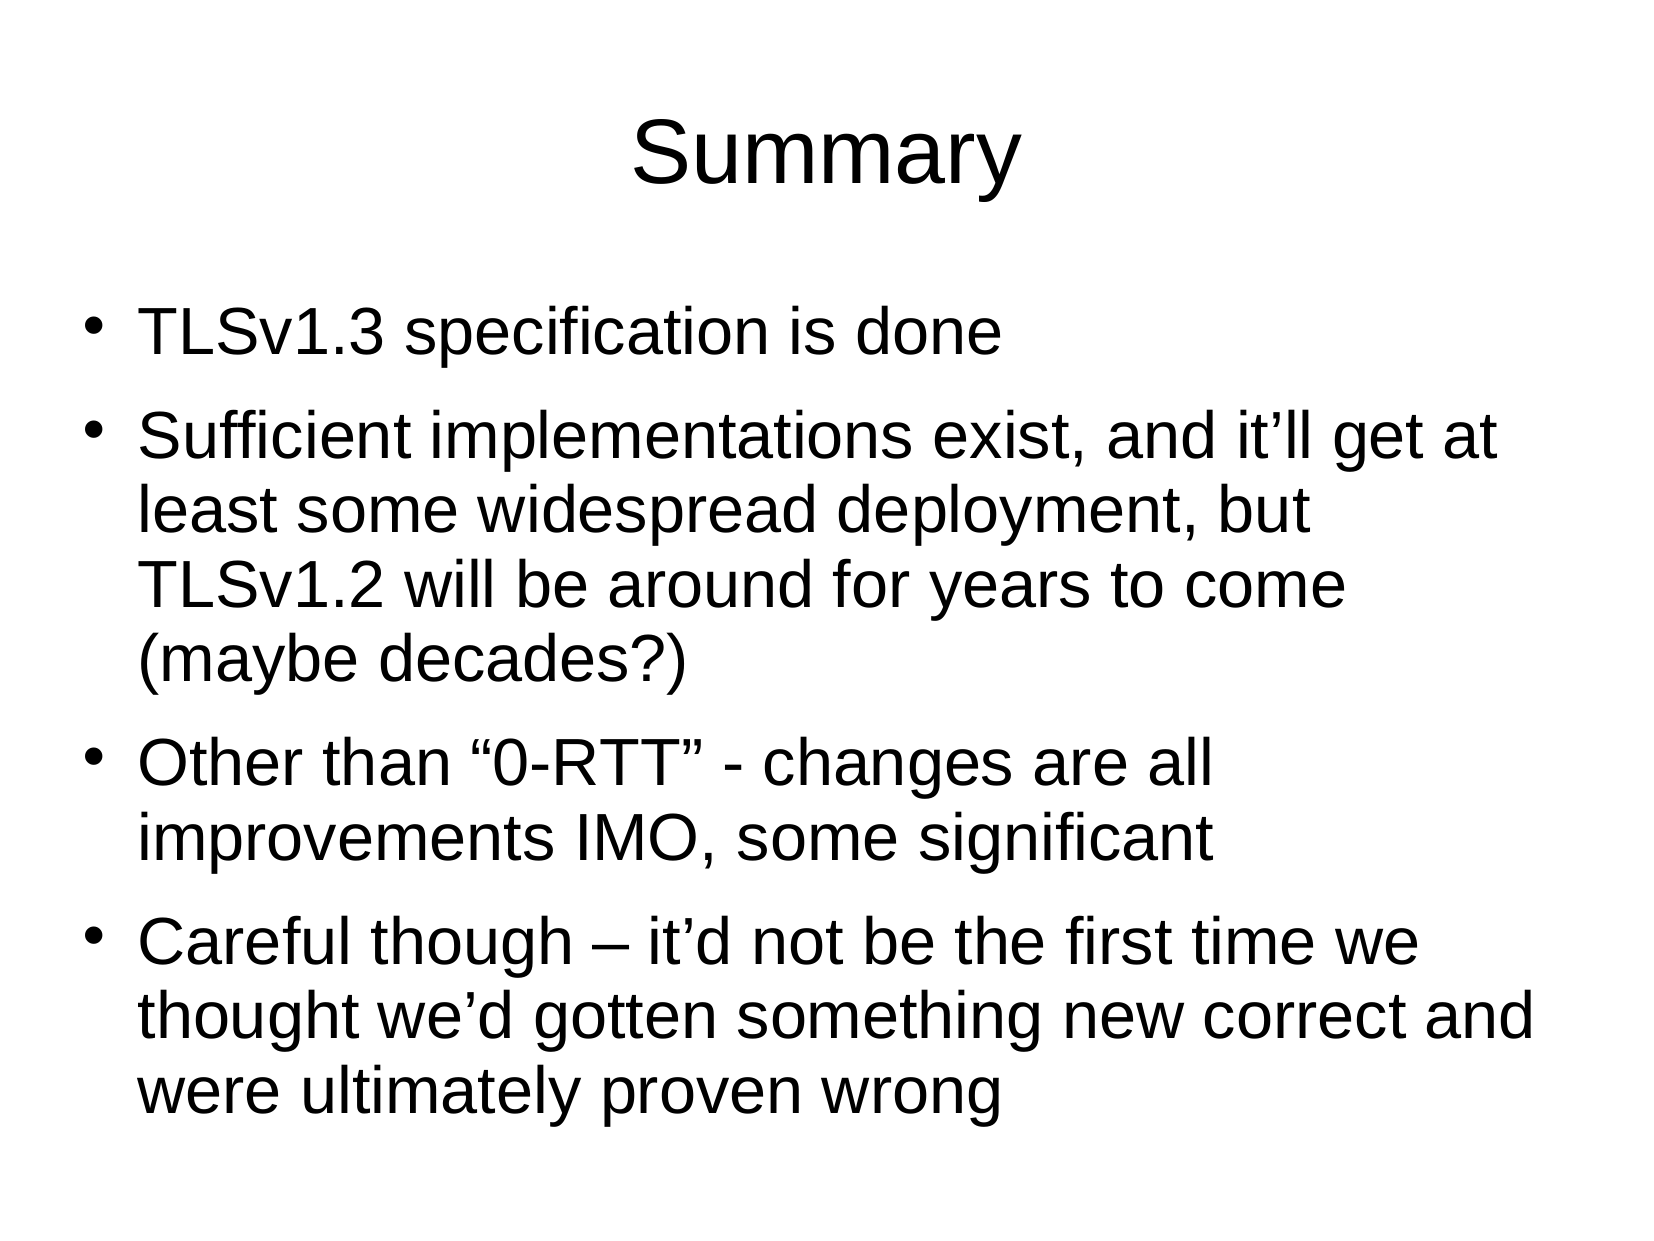

# Summary
TLSv1.3 specification is done
Sufficient implementations exist, and it’ll get at least some widespread deployment, but TLSv1.2 will be around for years to come (maybe decades?)
Other than “0-RTT” - changes are all improvements IMO, some significant
Careful though – it’d not be the first time we thought we’d gotten something new correct and were ultimately proven wrong